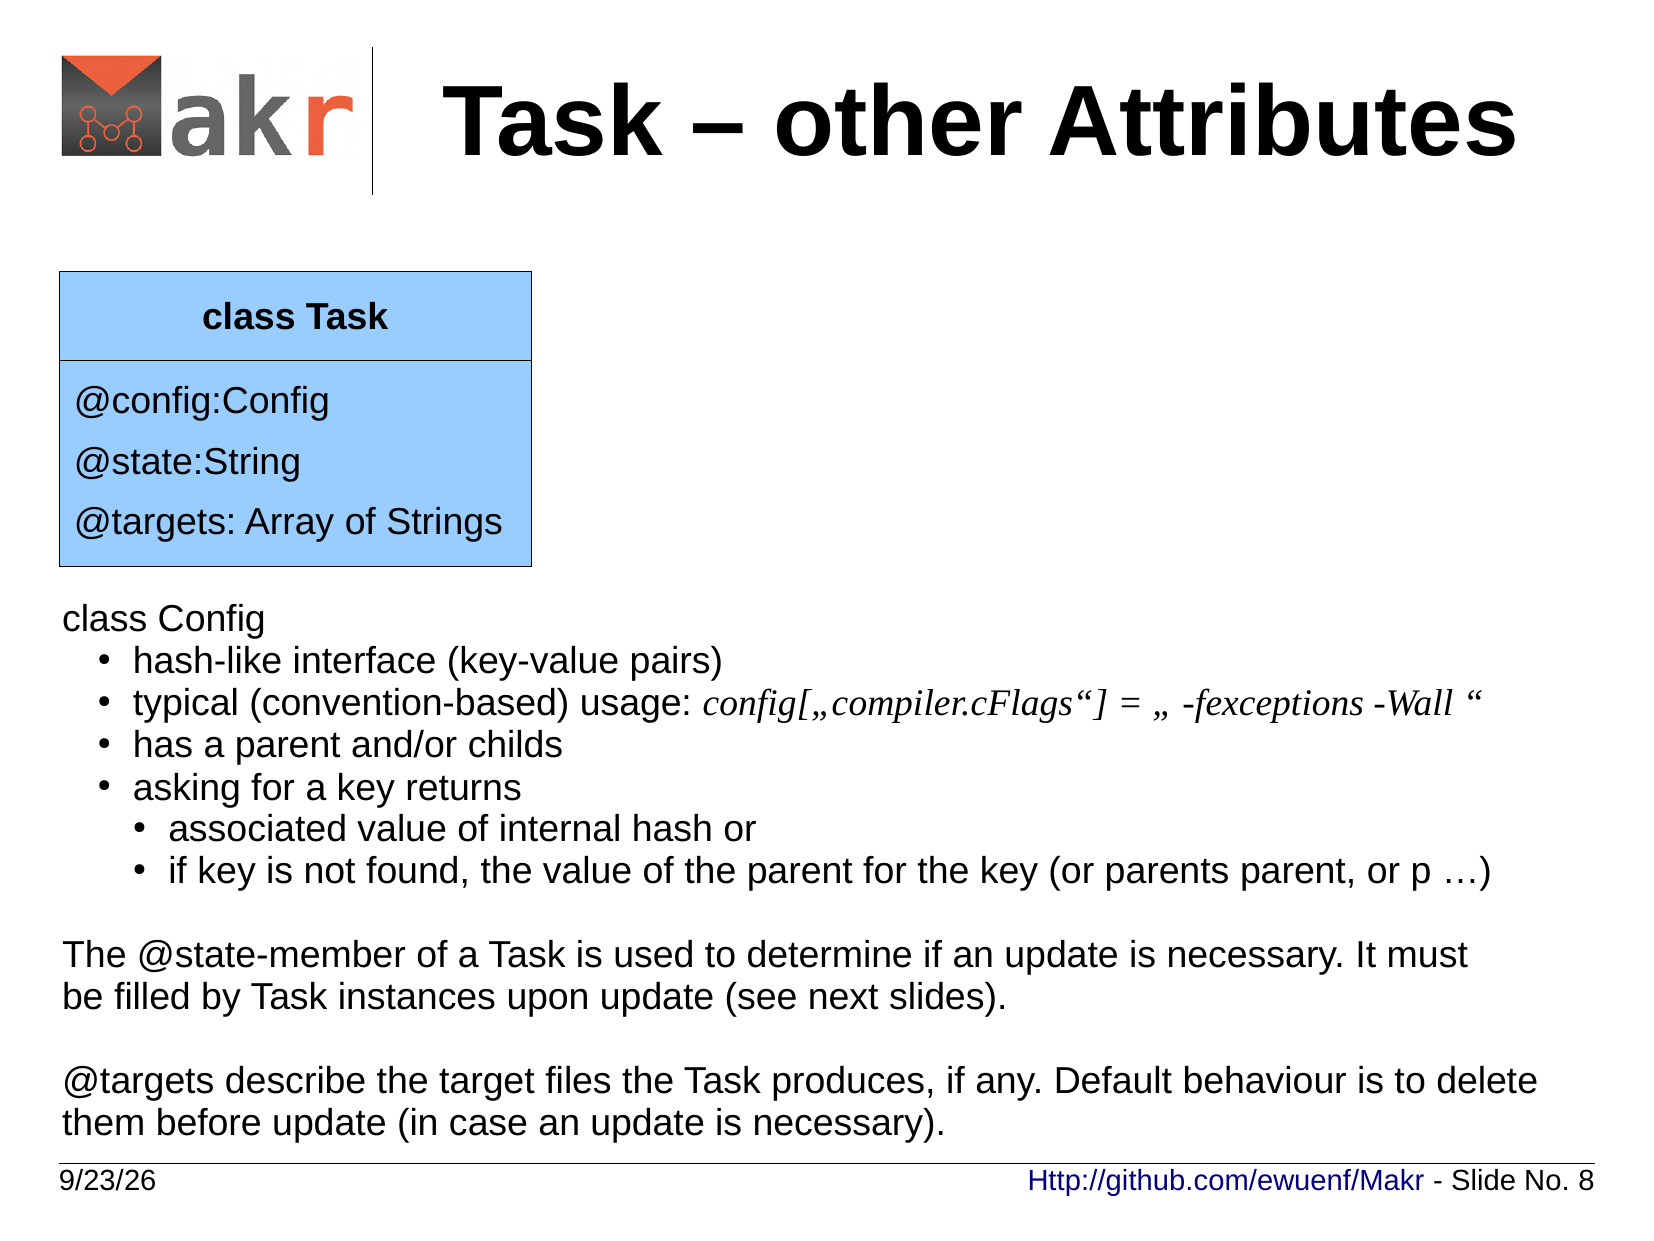

# Task – other Attributes
class Task
@config:Config
@state:String
@targets: Array of Strings
class Config
hash-like interface (key-value pairs)
typical (convention-based) usage: config[„compiler.cFlags“] = „ -fexceptions -Wall “
has a parent and/or childs
asking for a key returns
associated value of internal hash or
if key is not found, the value of the parent for the key (or parents parent, or p …)
The @state-member of a Task is used to determine if an update is necessary. It must
be filled by Task instances upon update (see next slides).
@targets describe the target files the Task produces, if any. Default behaviour is to delete
them before update (in case an update is necessary).